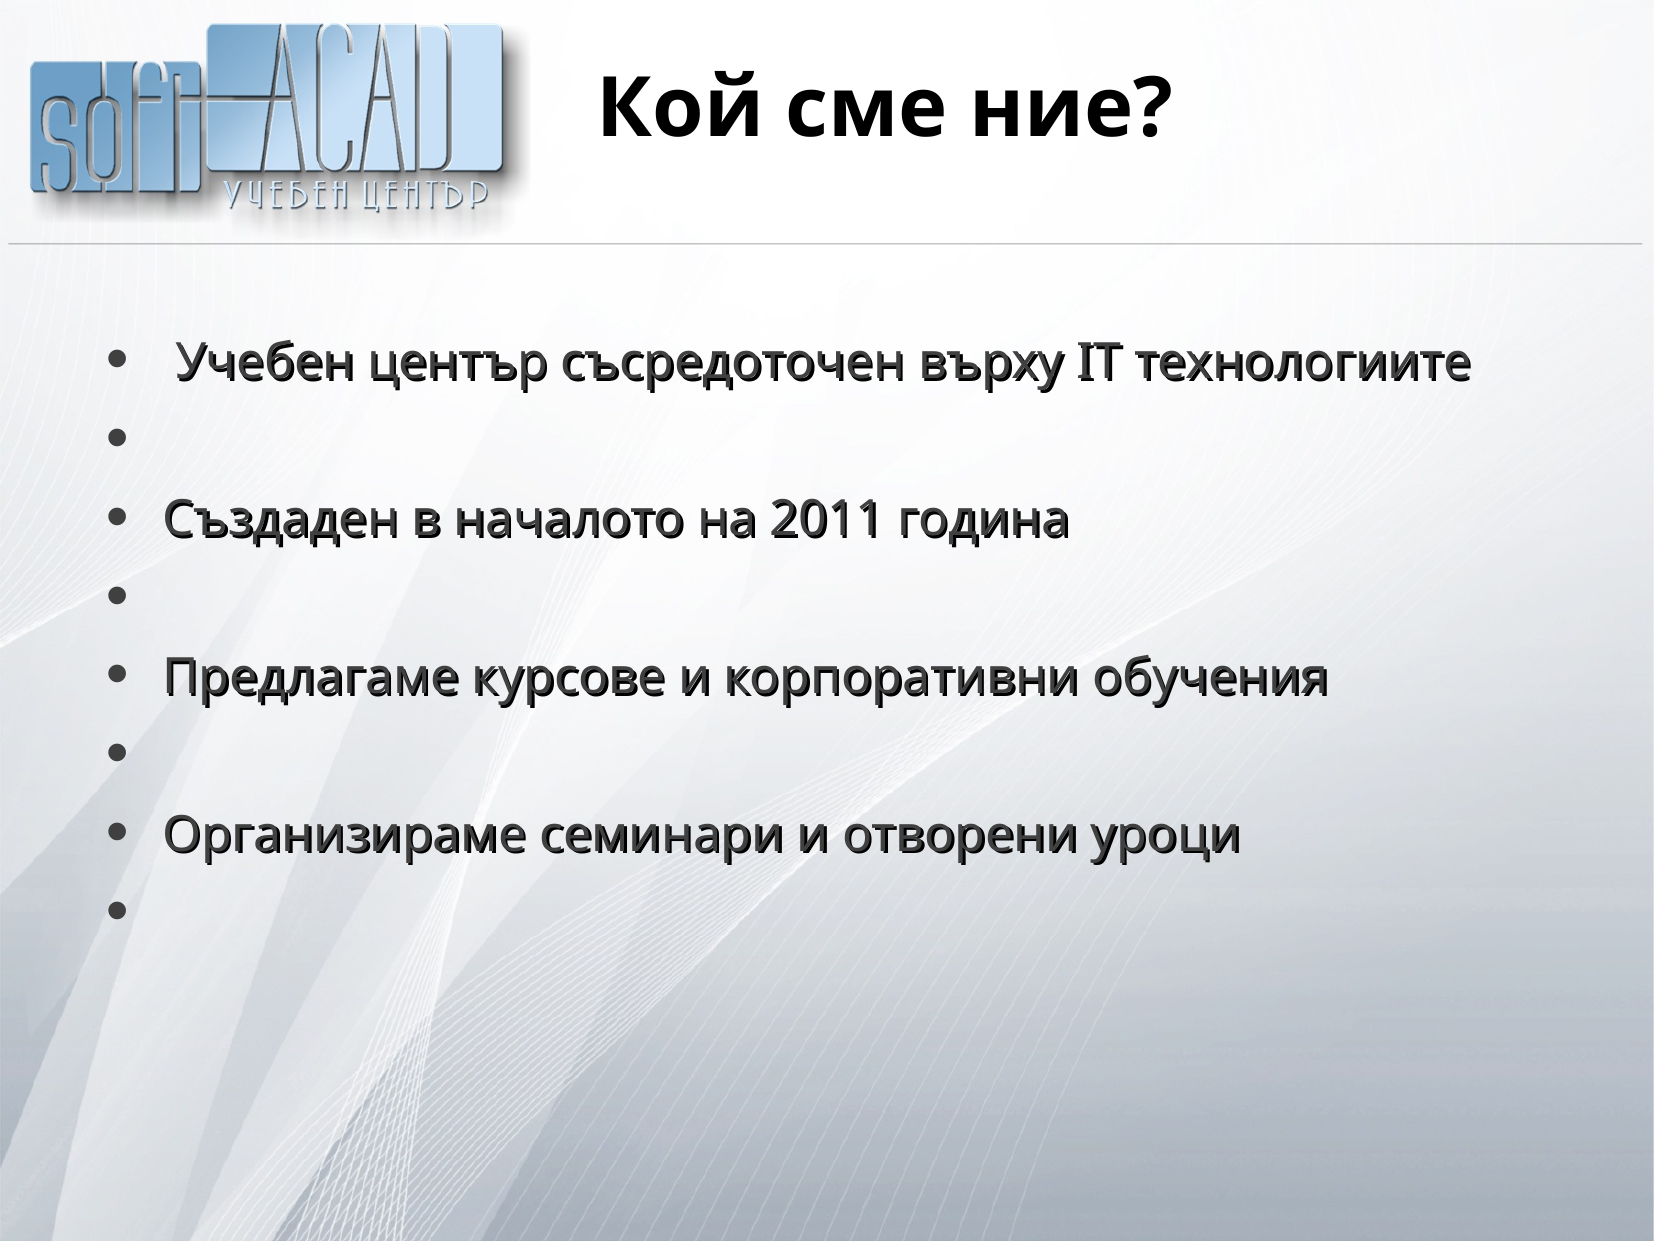

# Кой сме ние?
 Учебен център съсредоточен върху IT технологиите
Създаден в началото на 2011 година
Предлагаме курсове и корпоративни обучения
Организираме семинари и отворени уроци